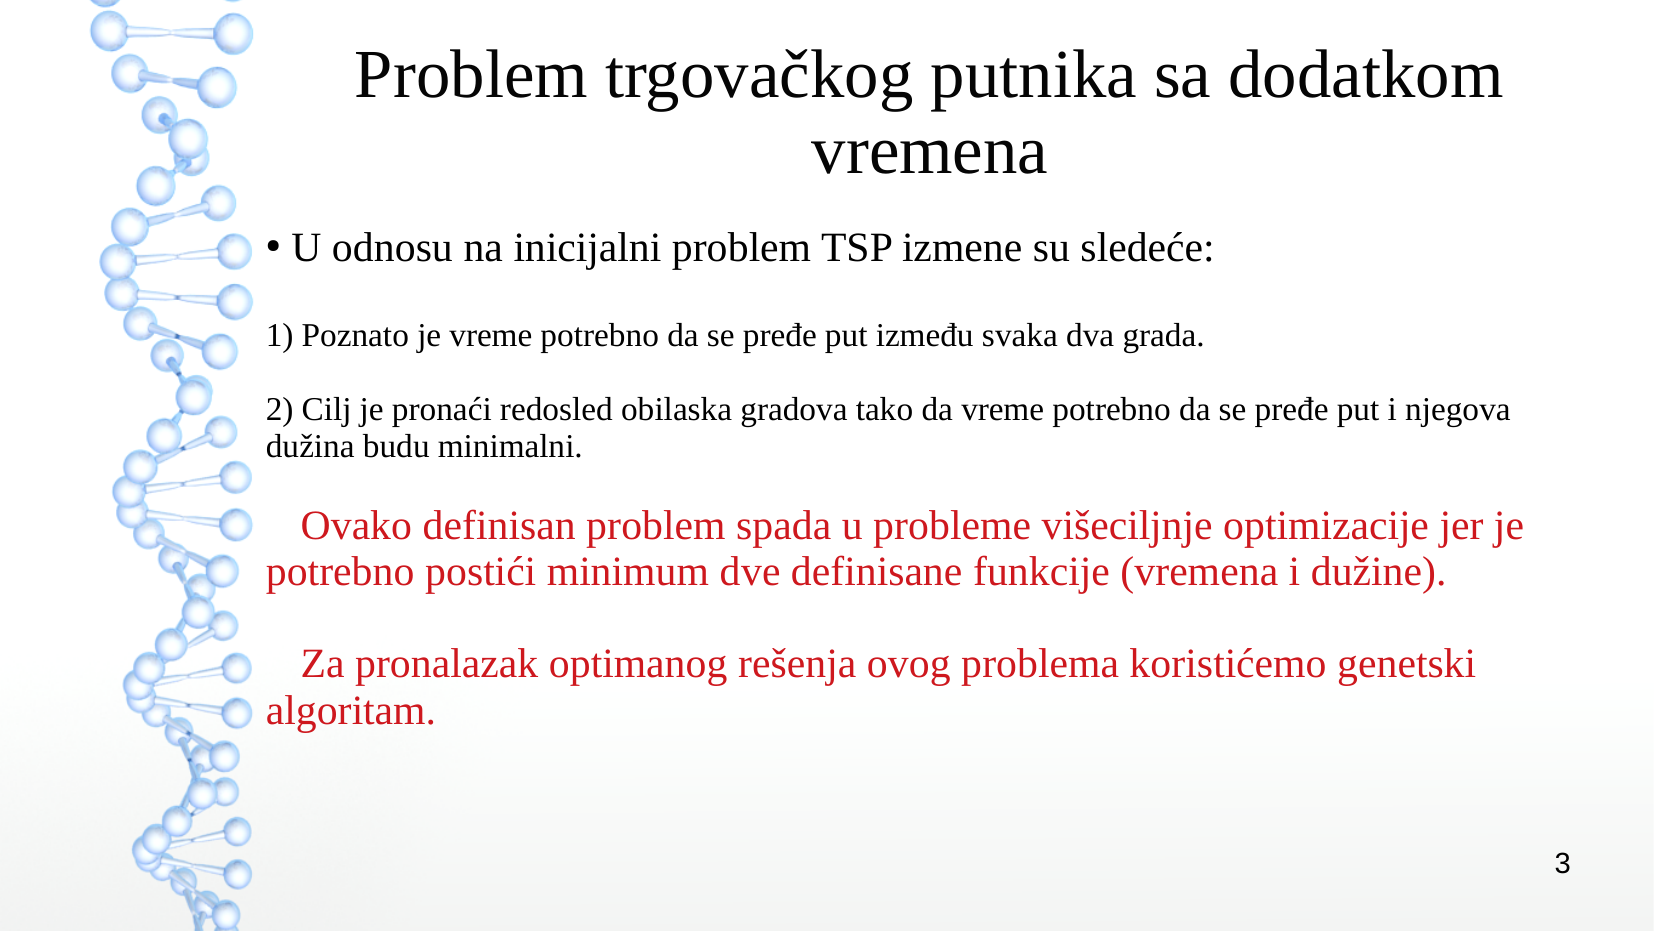

# Problem trgovačkog putnika sa dodatkom vremena
 U odnosu na inicijalni problem TSP izmene su sledeće:
 Poznato je vreme potrebno da se pređe put između svaka dva grada.
 Cilj je pronaći redosled obilaska gradova tako da vreme potrebno da se pređe put i njegova dužina budu minimalni.
Ovako definisan problem spada u probleme višeciljnje optimizacije jer je potrebno postići minimum dve definisane funkcije (vremena i dužine).
Za pronalazak optimanog rešenja ovog problema koristićemo genetski algoritam.
3